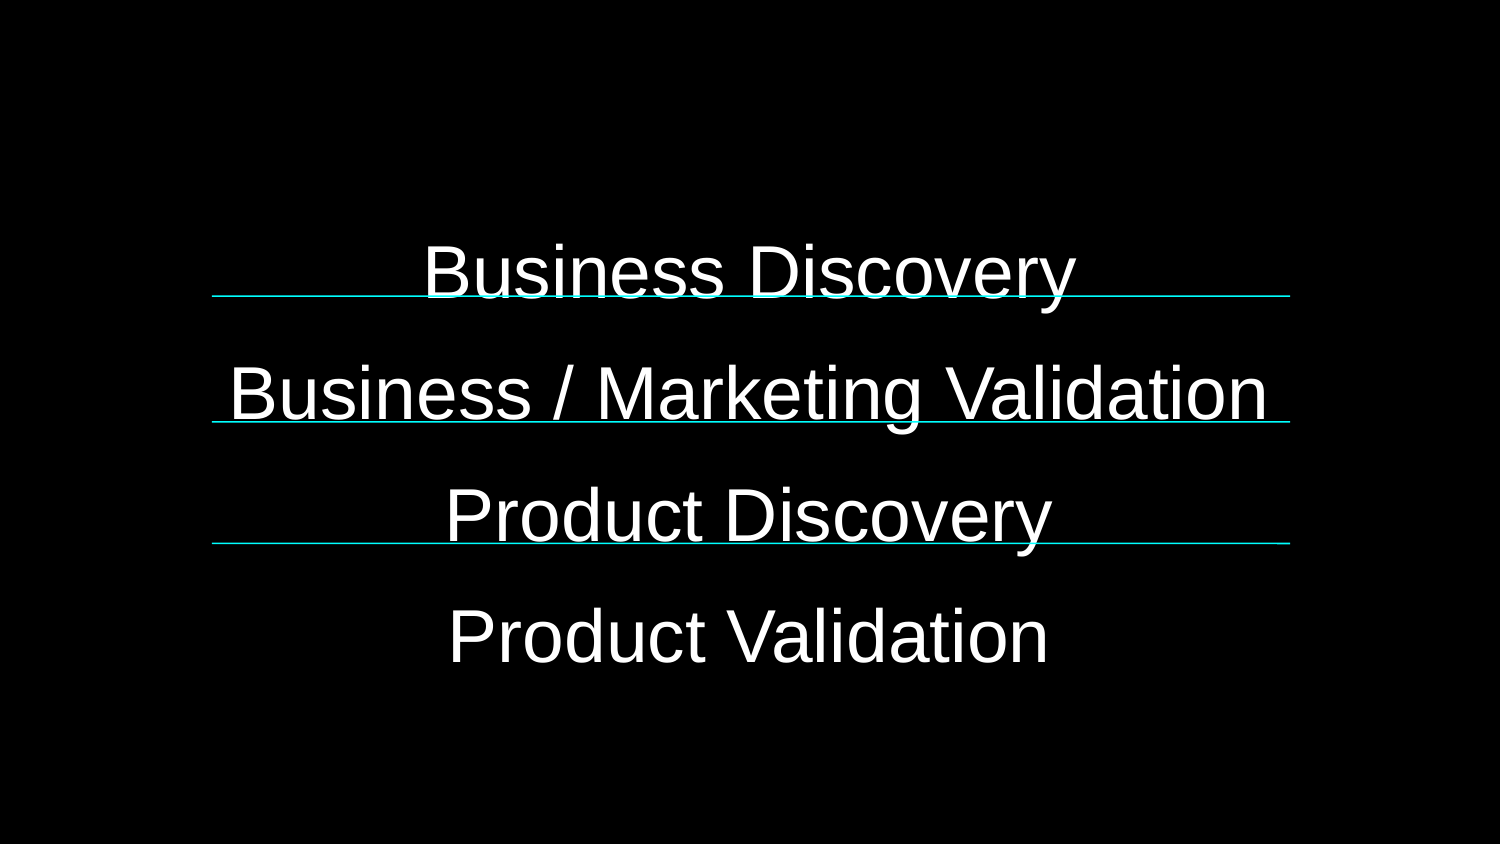

# Business Discovery Business / Marketing Validation Product Discovery Product Validation